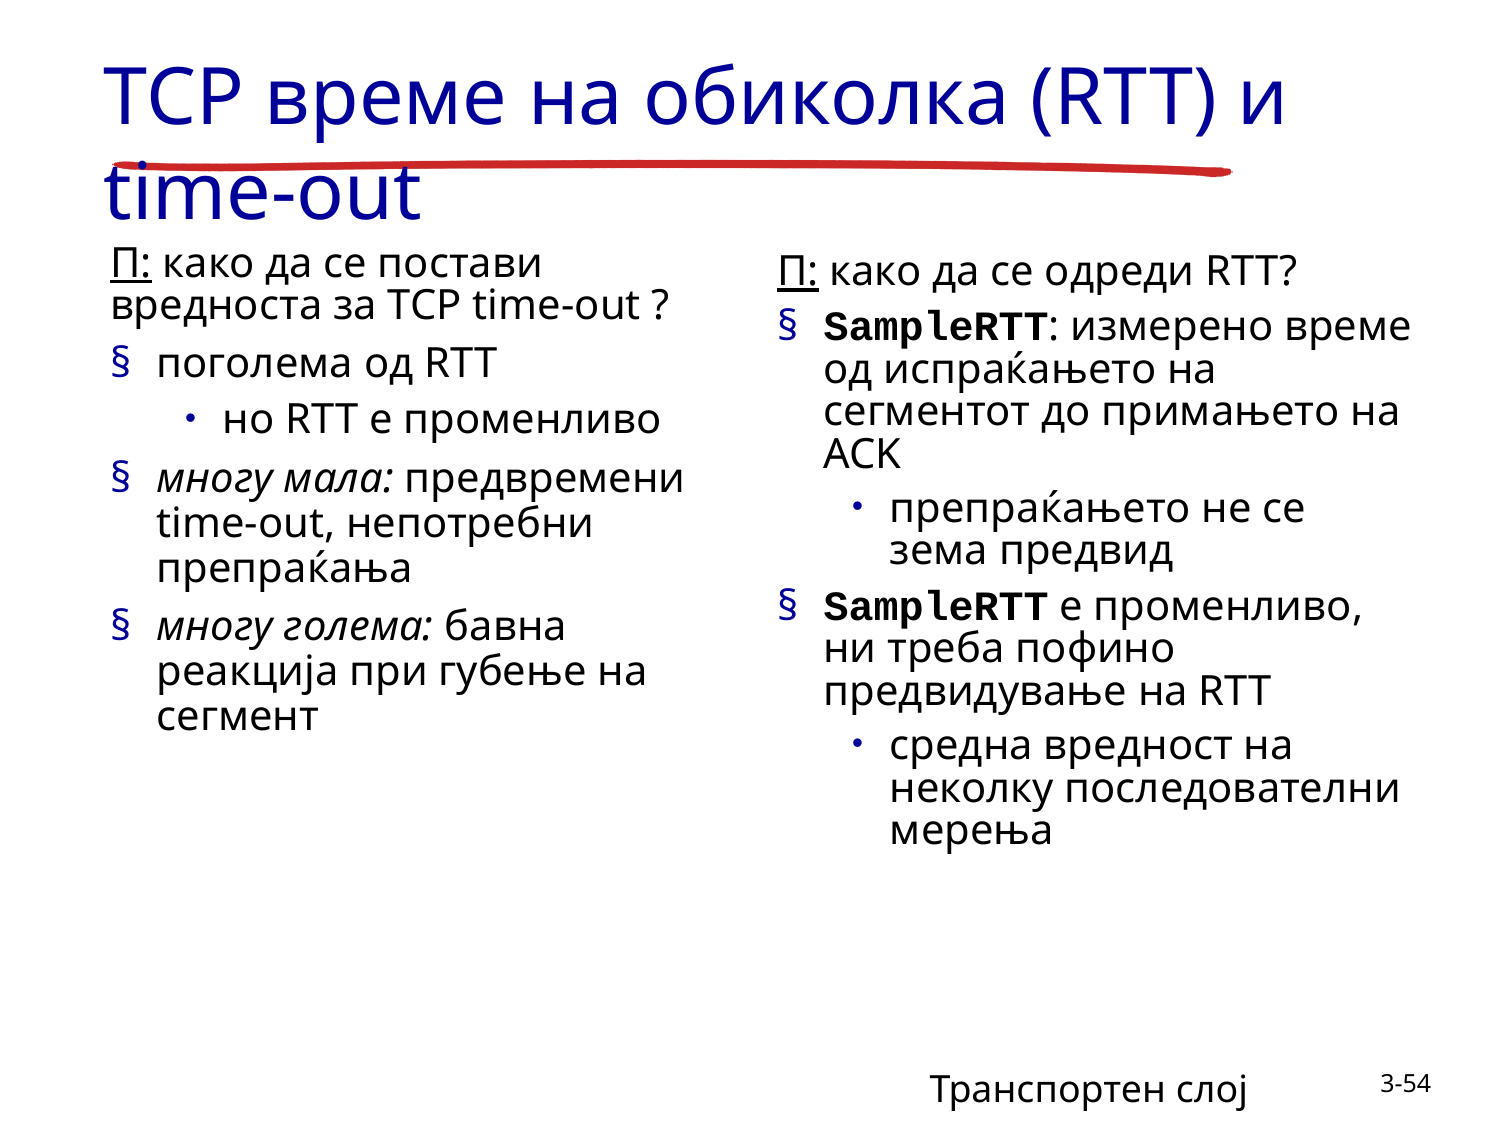

# TCP време на обиколка (RTT) и time-out
П: како да се постави вредноста за TCP time-out ?
поголема од RTT
но RTT е променливо
многу мала: предвремени time-out, непотребни препраќања
многу голема: бавна реакција при губење на сегмент
П: како да се одреди RTT?
SampleRTT: измерено време од испраќањето на сегментот до примањето на ACK
препраќањето не се зема предвид
SampleRTT е променливо, ни треба пофино предвидување на RTT
средна вредност на неколку последователни мерења
Транспортен слој